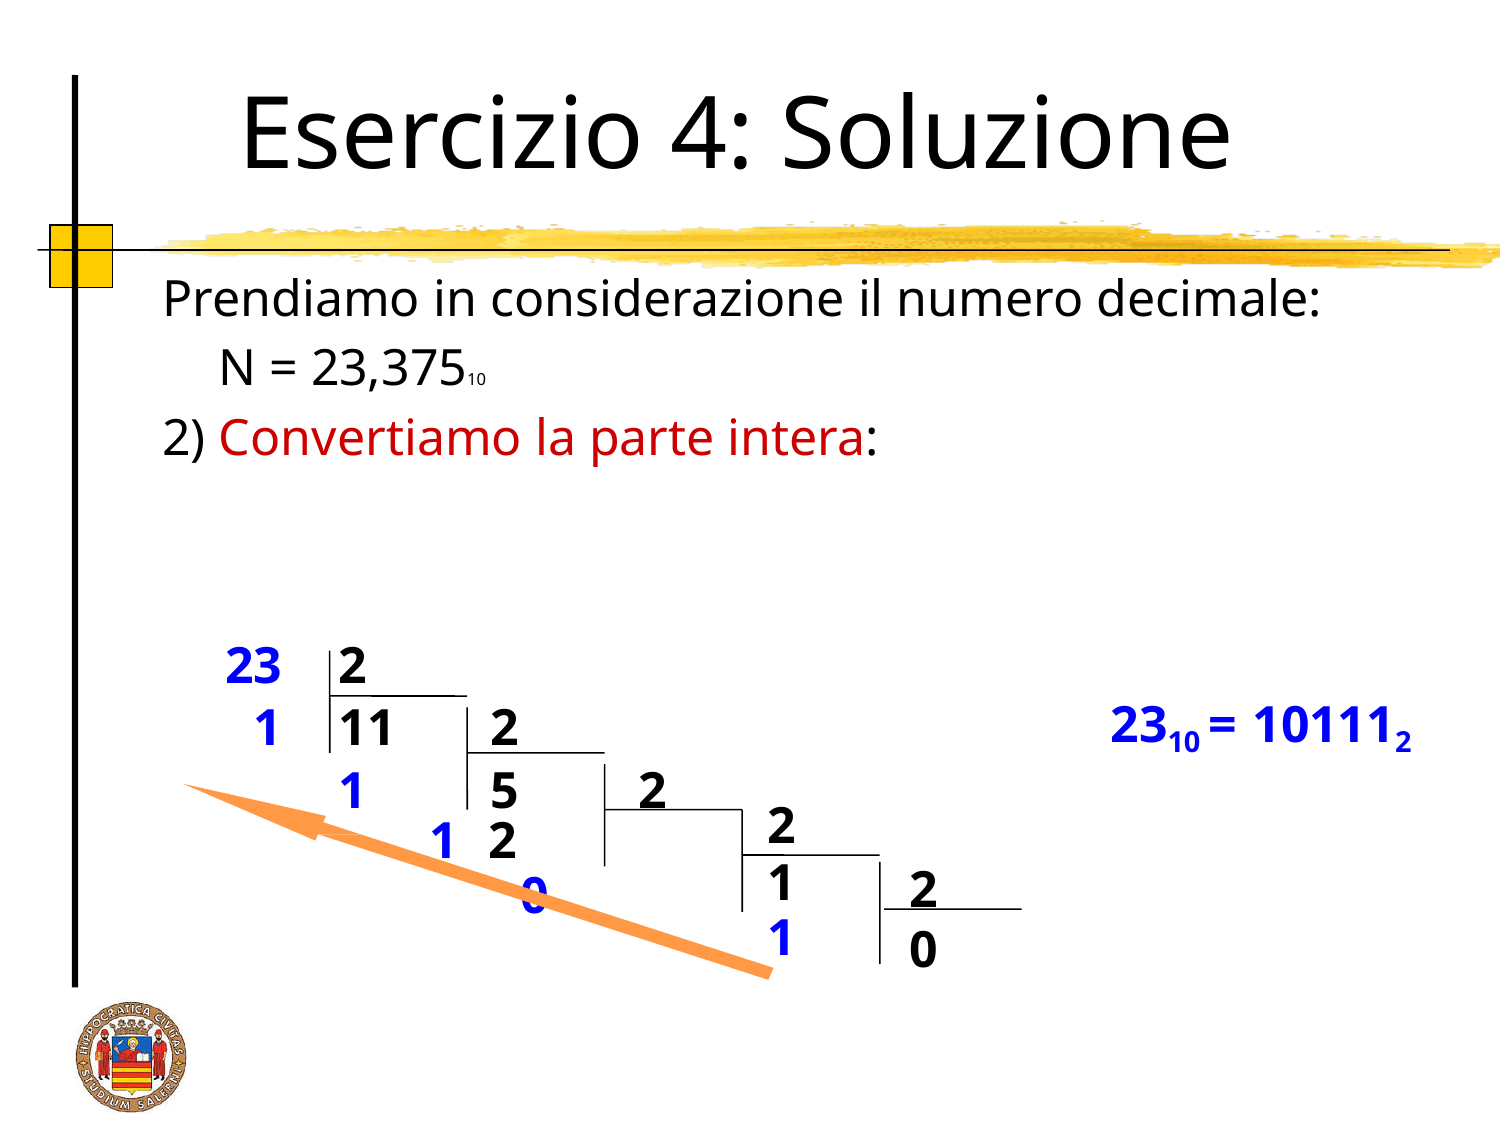

Esercizio 4: Soluzione
# Prendiamo in considerazione il numero decimale:
	N = 23,37510
2) Convertiamo la parte intera:
23
1
2
11	2
1	5	2
 1	2
 0
2310 = 101112
2
1
1
20